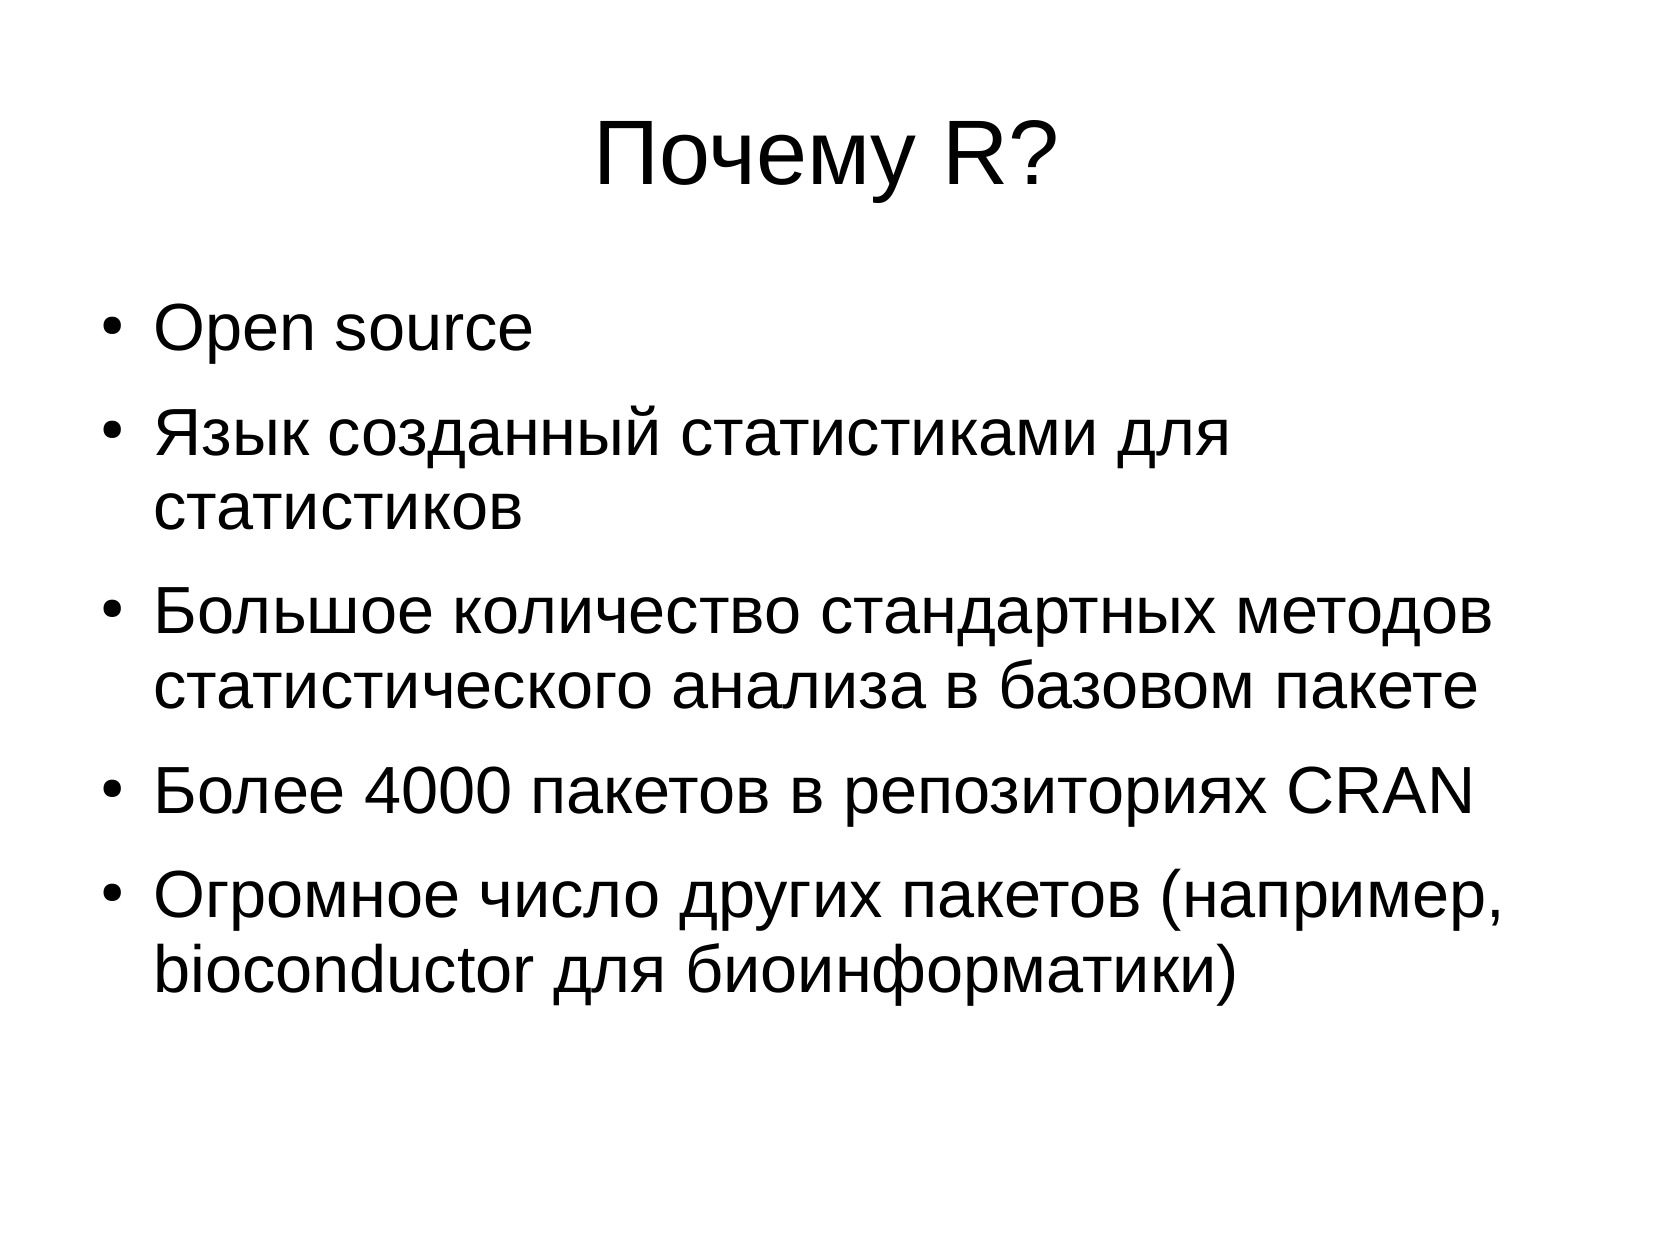

# Почему R?
Open source
Язык созданный статистиками для статистиков
Большое количество стандартных методов статистического анализа в базовом пакете
Более 4000 пакетов в репозиториях CRAN
Огромное число других пакетов (например, bioconductor для биоинформатики)